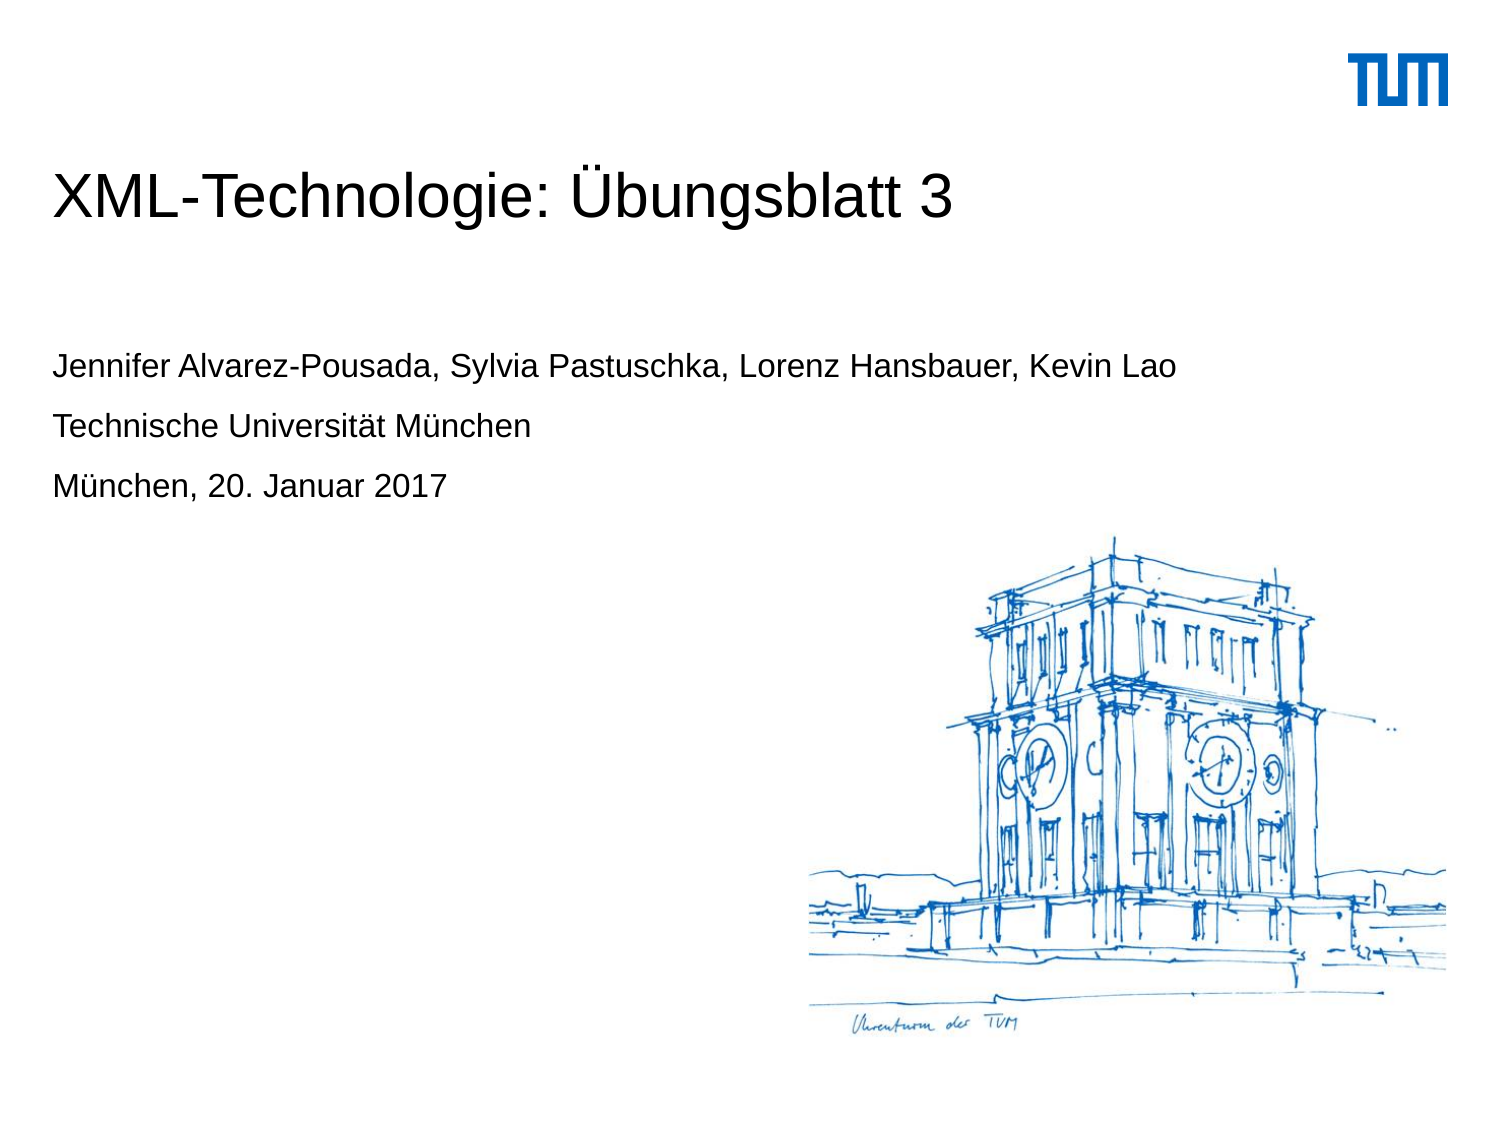

XML-Technologie: Übungsblatt 3
# Jennifer Alvarez-Pousada, Sylvia Pastuschka, Lorenz Hansbauer, Kevin Lao
Technische Universität München
München, 20. Januar 2017